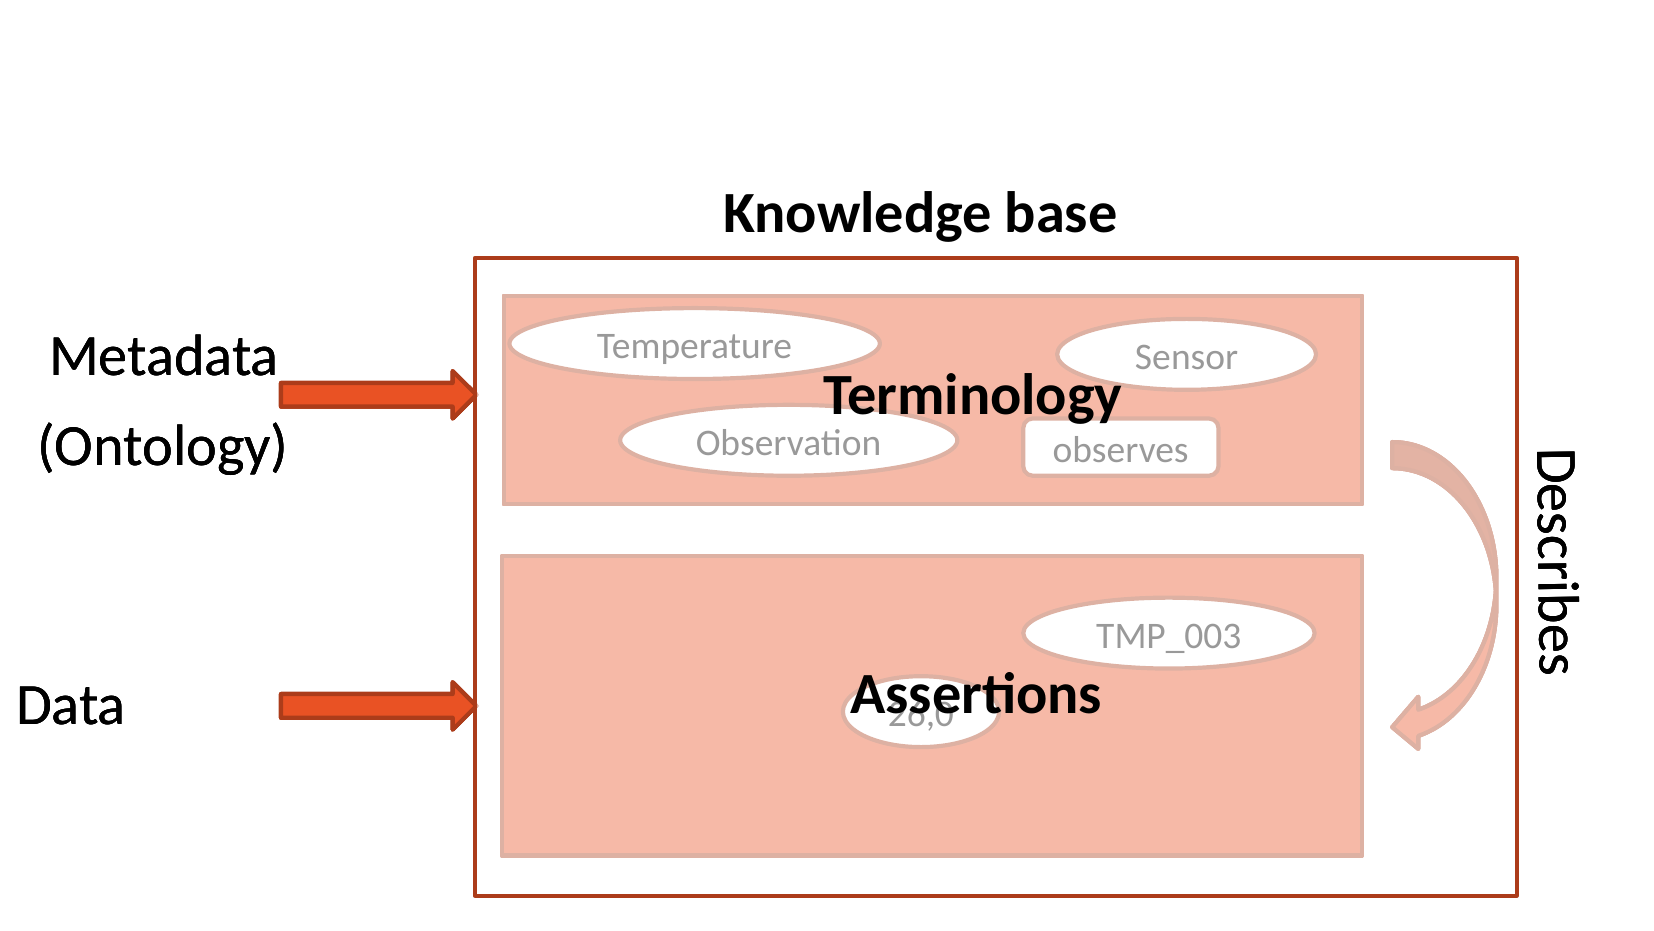

Knowledge base
Temperature
Temperature
Temperature
Metadata
Metadata
Metadata
Sensor
Sensor
Sensor
Terminology
(Ontology)
(Ontology)
(Ontology)
Observation
Observation
Observation
observe
observe
observes
Describes
Describes
Describes
TMP_003
TMP_003
TMP_003
Assertions
Data
Data
Data
26,0
26,0
26,0